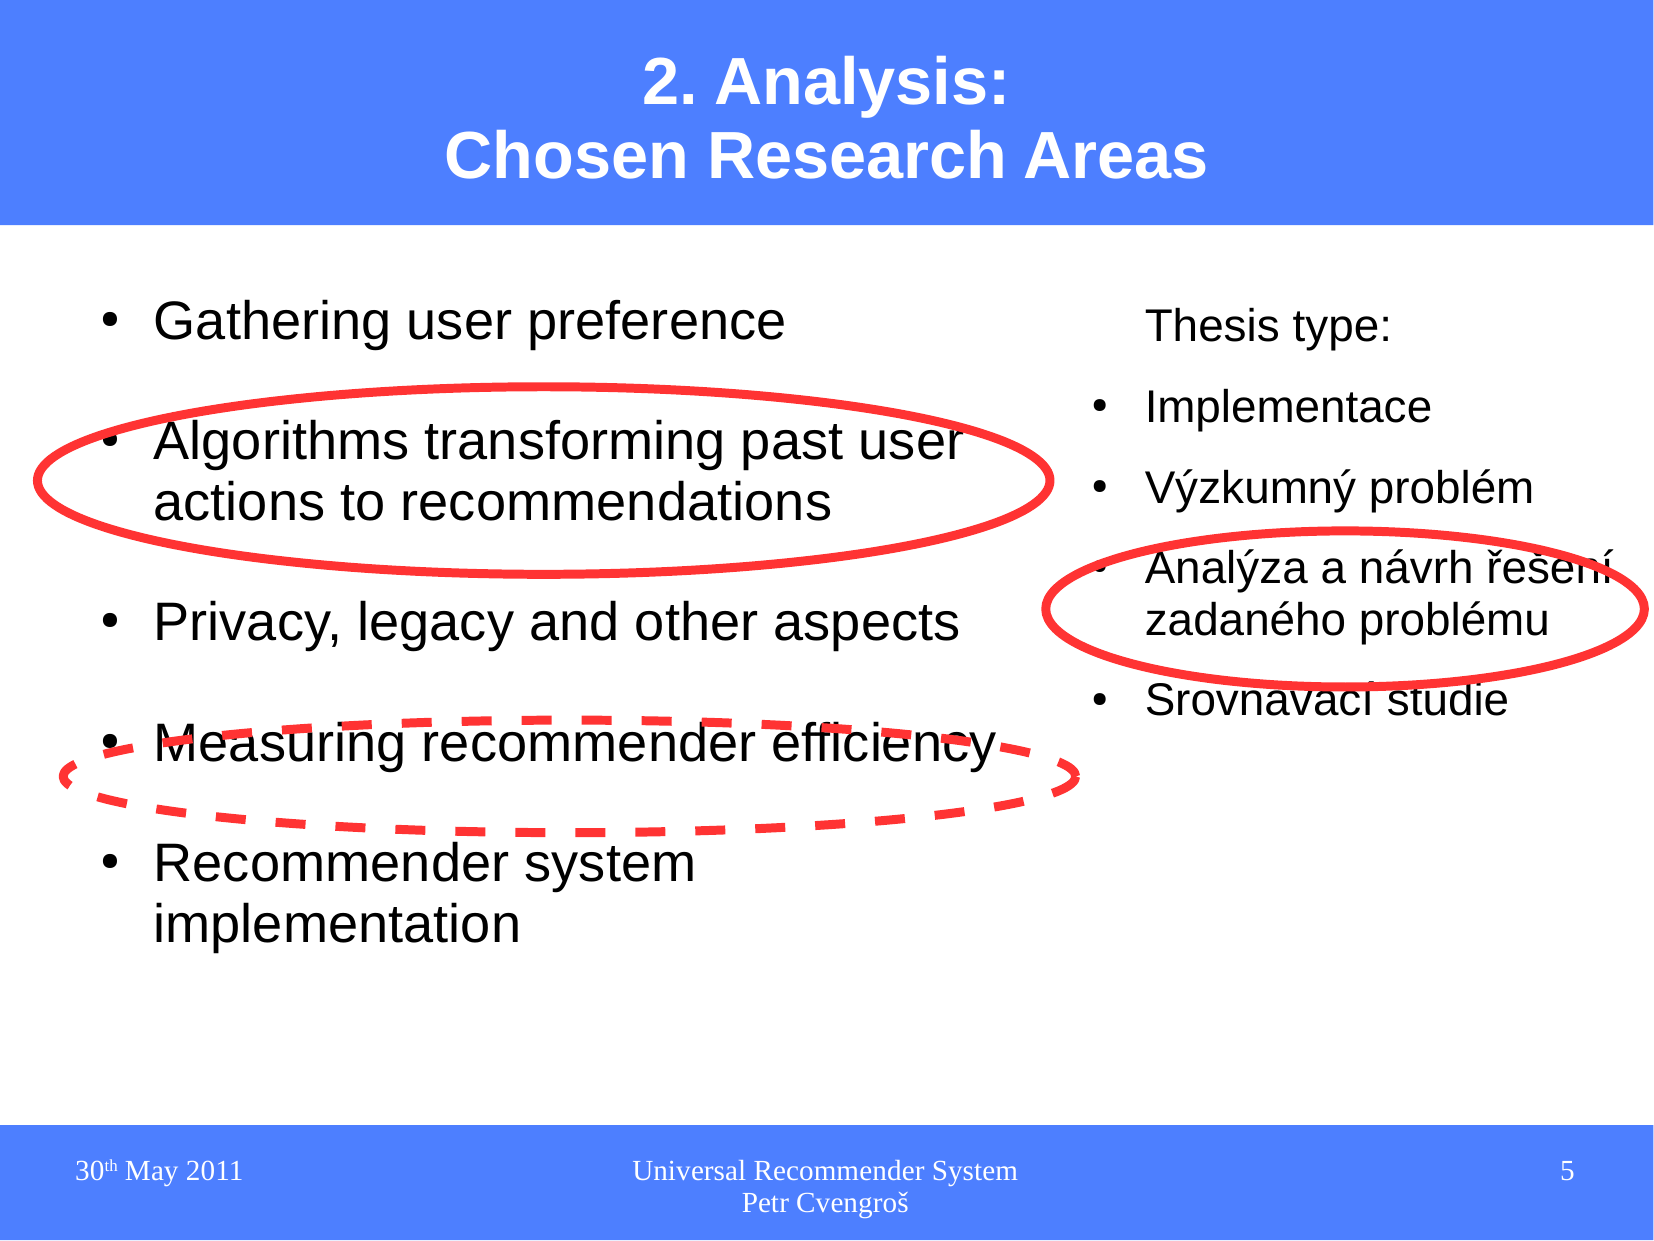

# 2. Analysis: Chosen Research Areas
Gathering user preference
Algorithms transforming past user actions to recommendations
Privacy, legacy and other aspects
Measuring recommender efficiency
Recommender system implementation
Thesis type:
Implementace
Výzkumný problém
Analýza a návrh řešení zadaného problému
Srovnávací studie
5